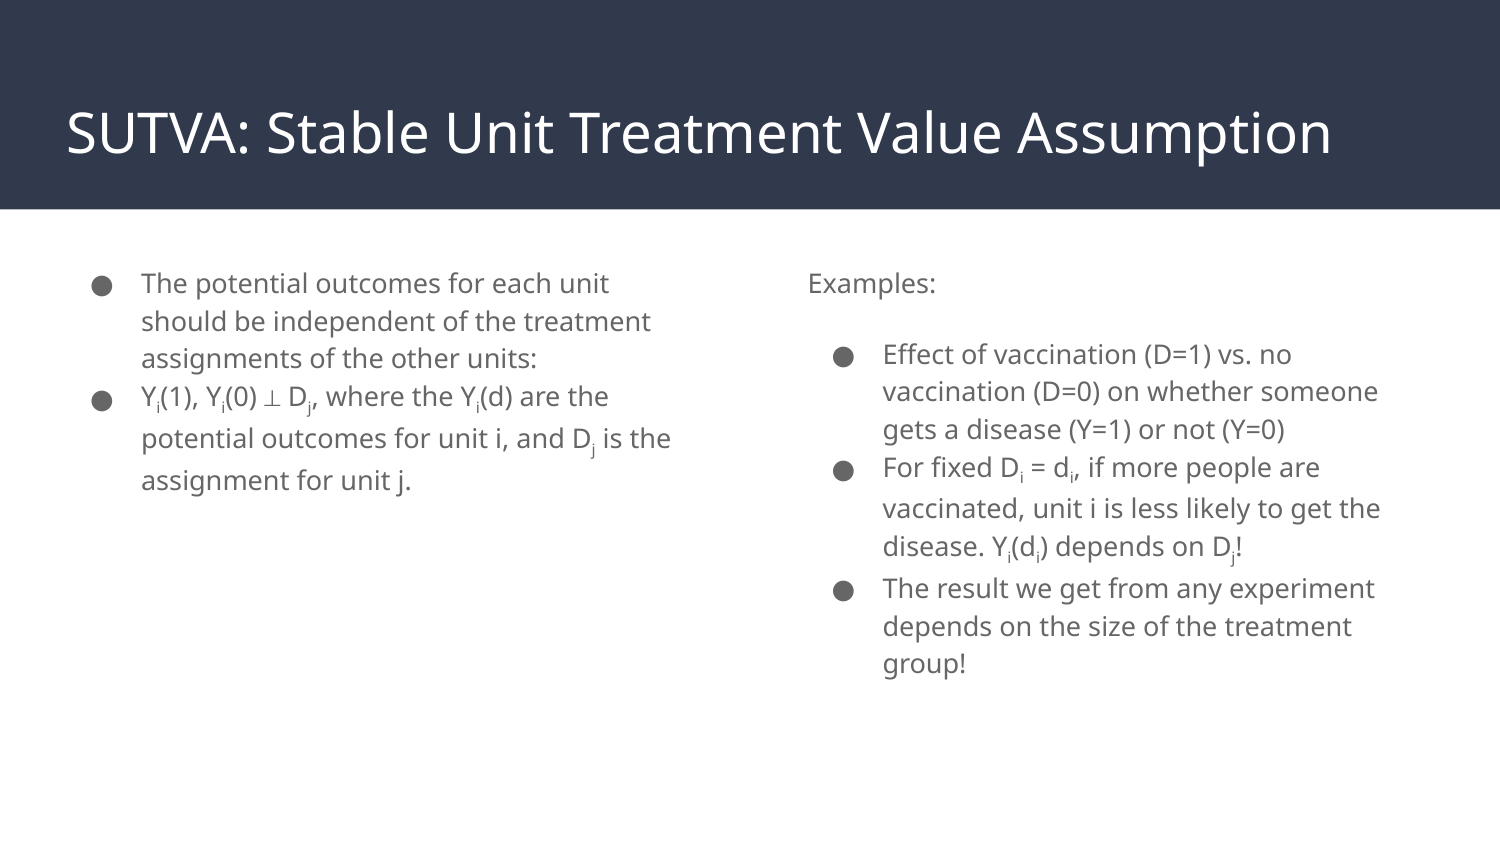

# SUTVA: Stable Unit Treatment Value Assumption
The potential outcomes for each unit should be independent of the treatment assignments of the other units:
Yi(1), Yi(0) ⟂ Dj, where the Yi(d) are the potential outcomes for unit i, and Dj is the assignment for unit j.
Examples:
Effect of vaccination (D=1) vs. no vaccination (D=0) on whether someone gets a disease (Y=1) or not (Y=0)
For fixed Di = di, if more people are vaccinated, unit i is less likely to get the disease. Yi(di) depends on Dj!
The result we get from any experiment depends on the size of the treatment group!